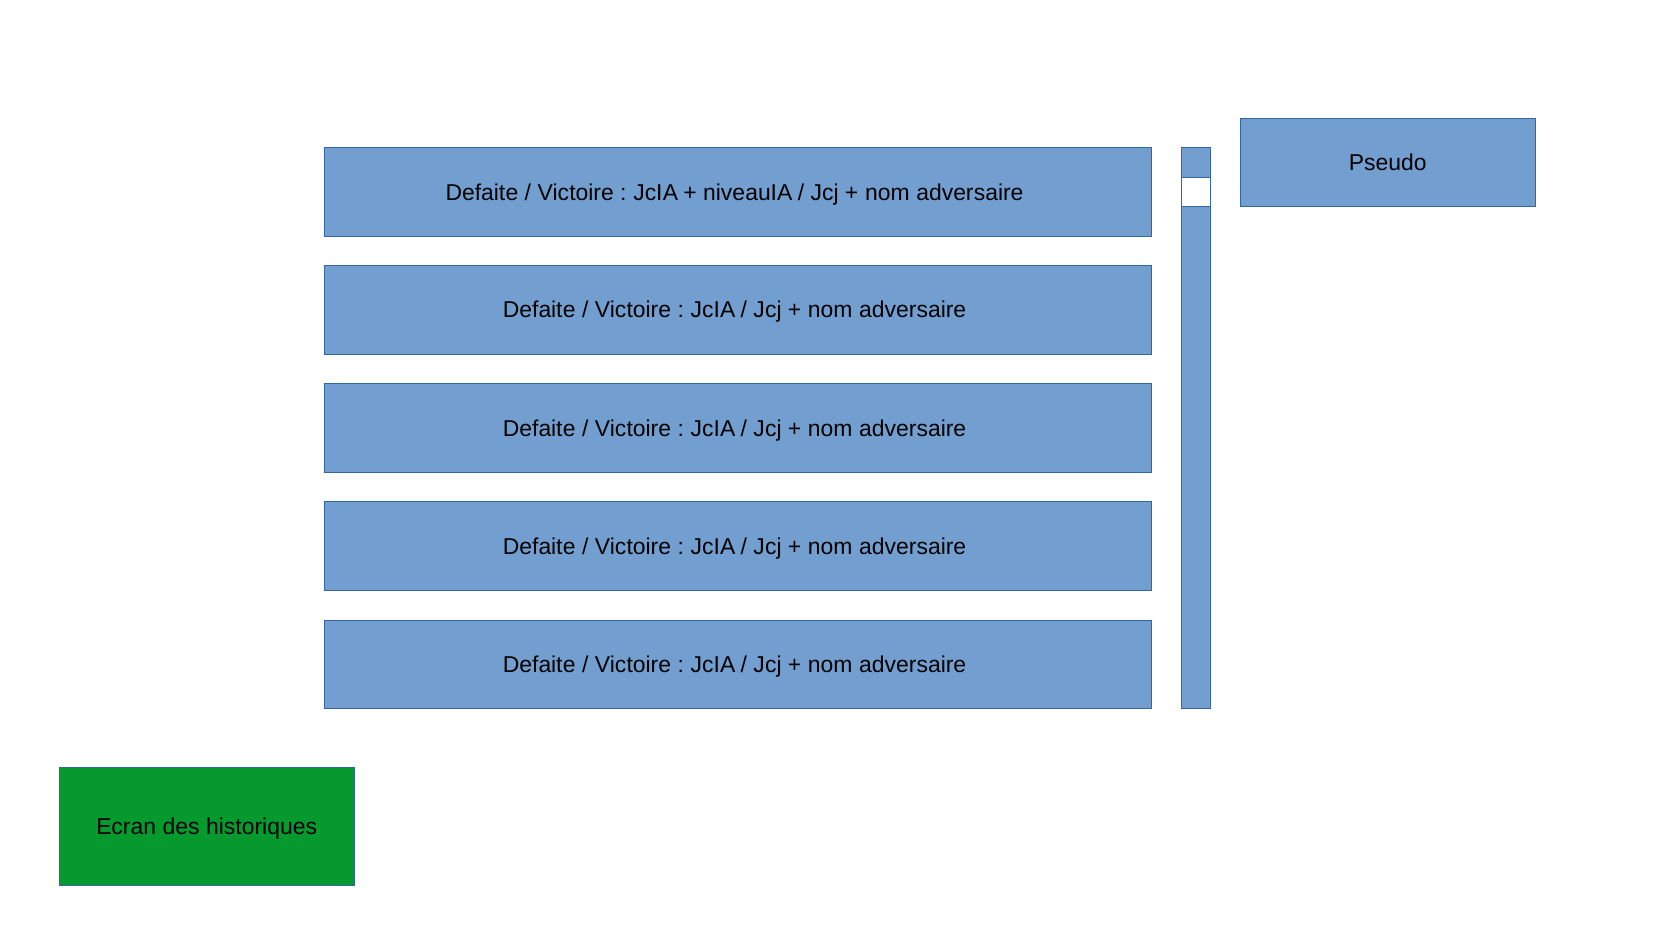

Pseudo
Defaite / Victoire : JcIA + niveauIA / Jcj + nom adversaire
Defaite / Victoire : JcIA / Jcj + nom adversaire
Defaite / Victoire : JcIA / Jcj + nom adversaire
Defaite / Victoire : JcIA / Jcj + nom adversaire
Defaite / Victoire : JcIA / Jcj + nom adversaire
Ecran des historiques